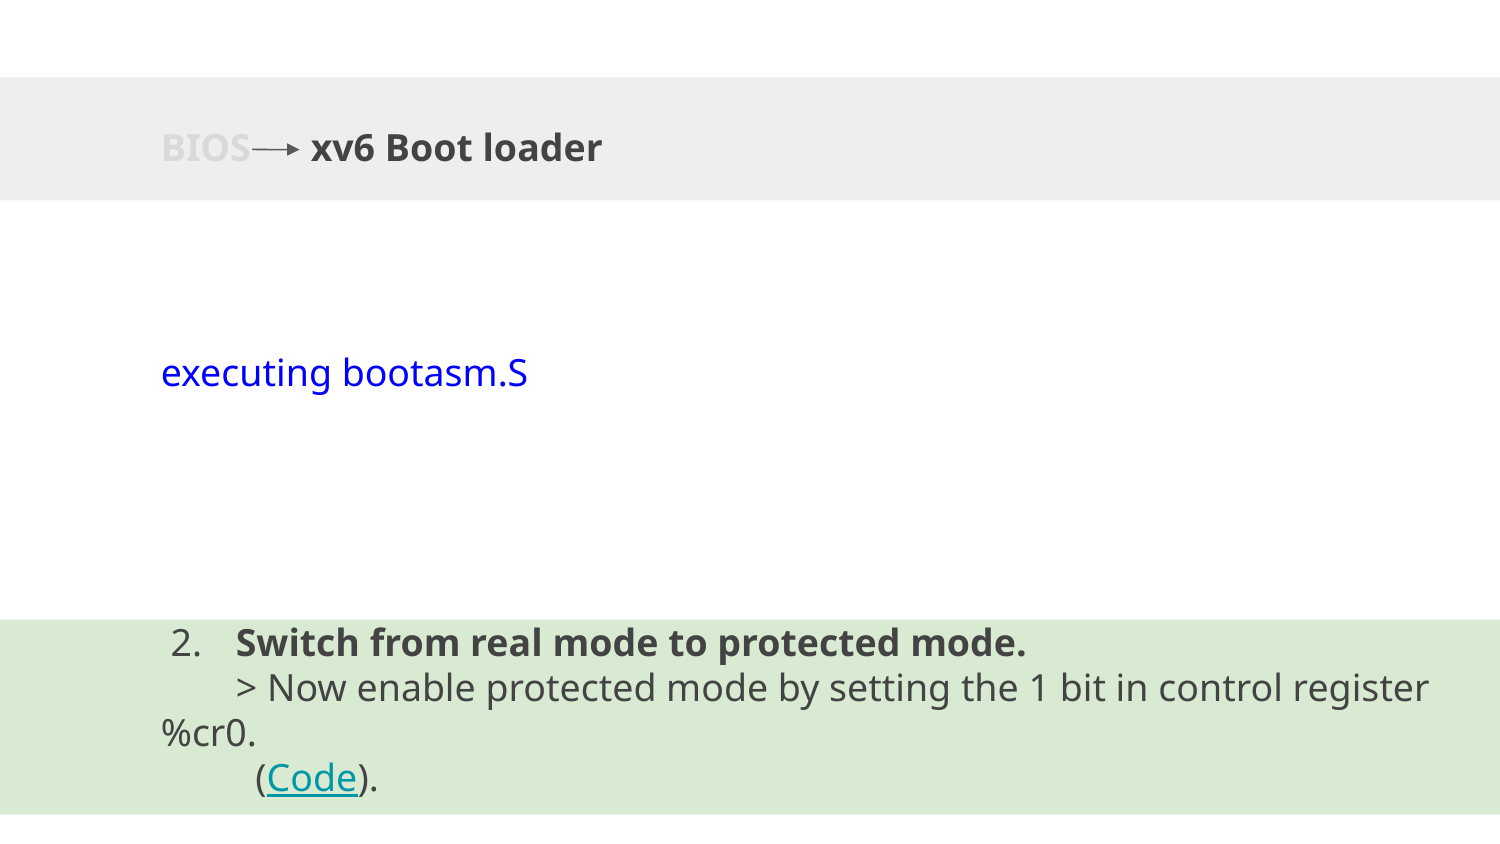

BIOS	xv6 Boot loader
2 source source file
executing bootasm.S
m.
 2. 	Switch from real mode to protected mode.
> Now enable protected mode by setting the 1 bit in control register %cr0.
 (Code).